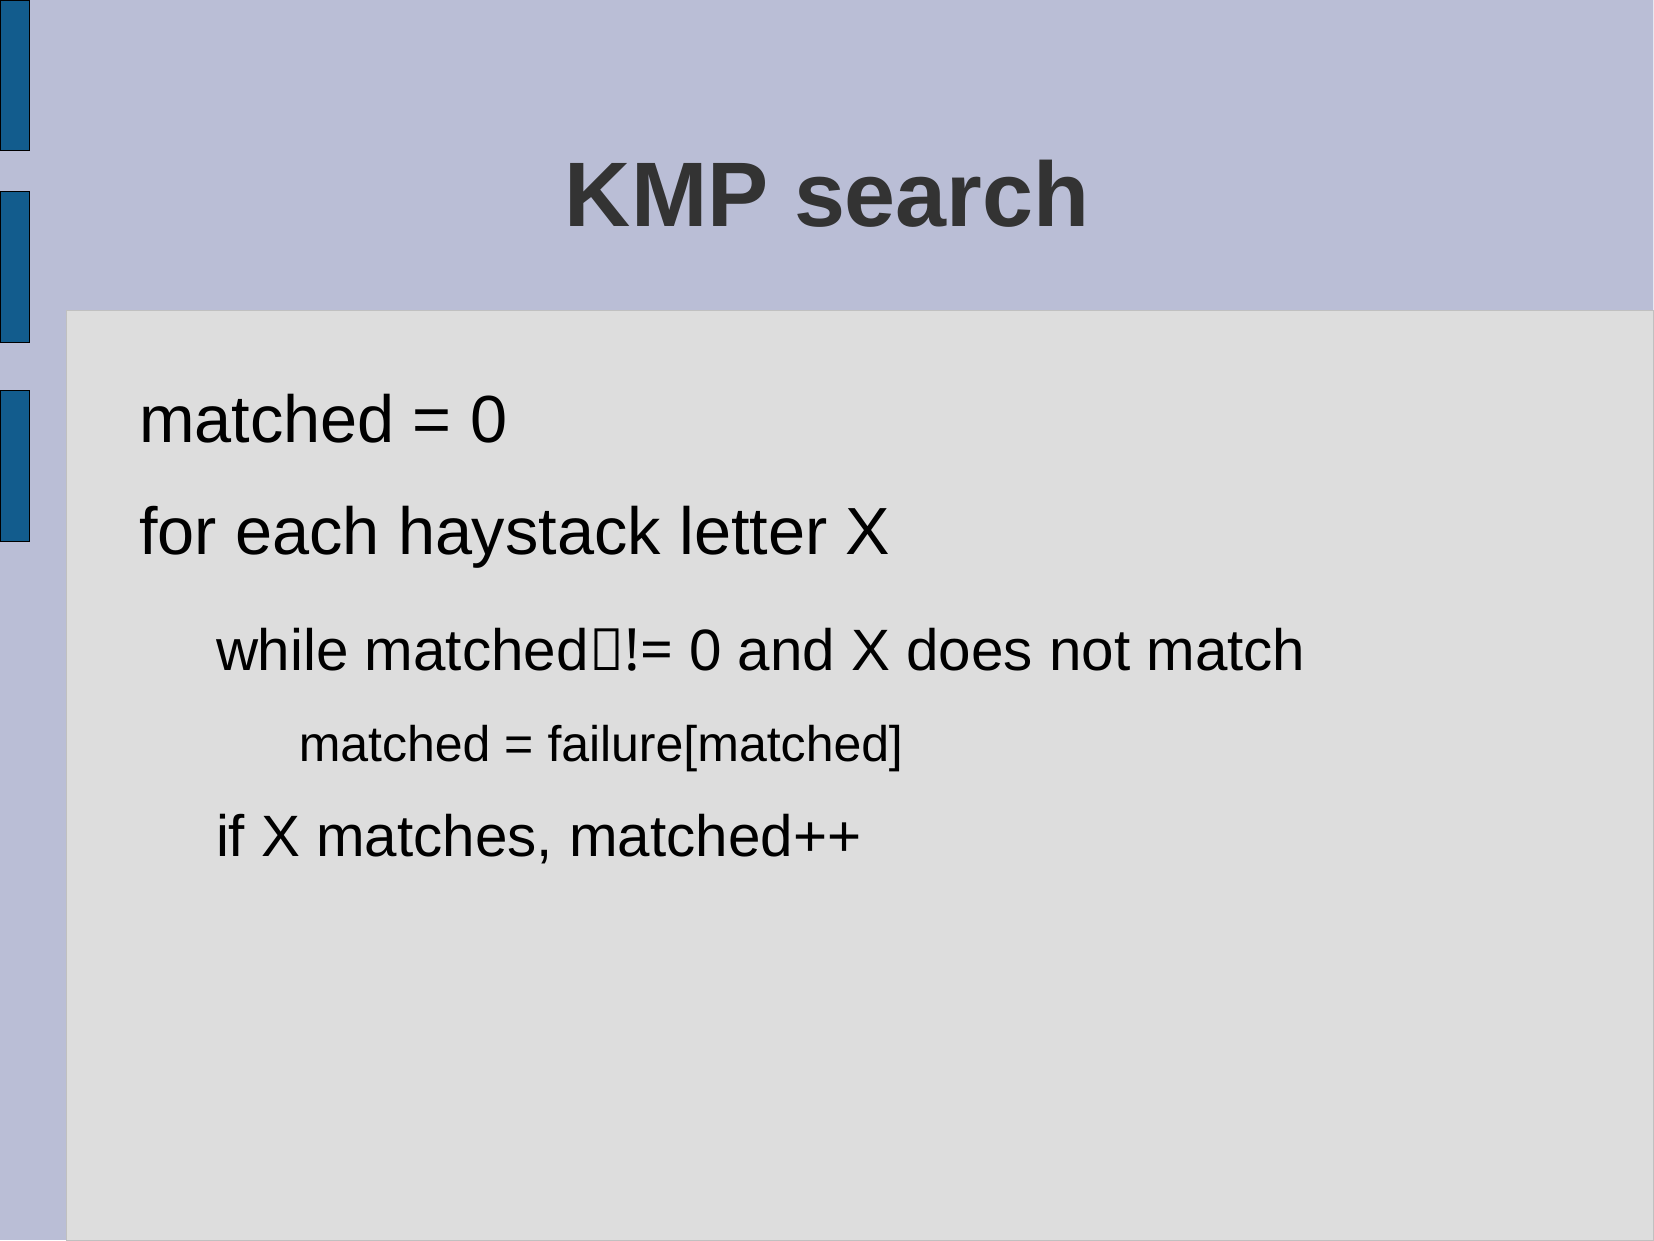

# KMP search
matched = 0
for each haystack letter X
while matched!= 0 and X does not match
matched = failure[matched]
if X matches, matched++